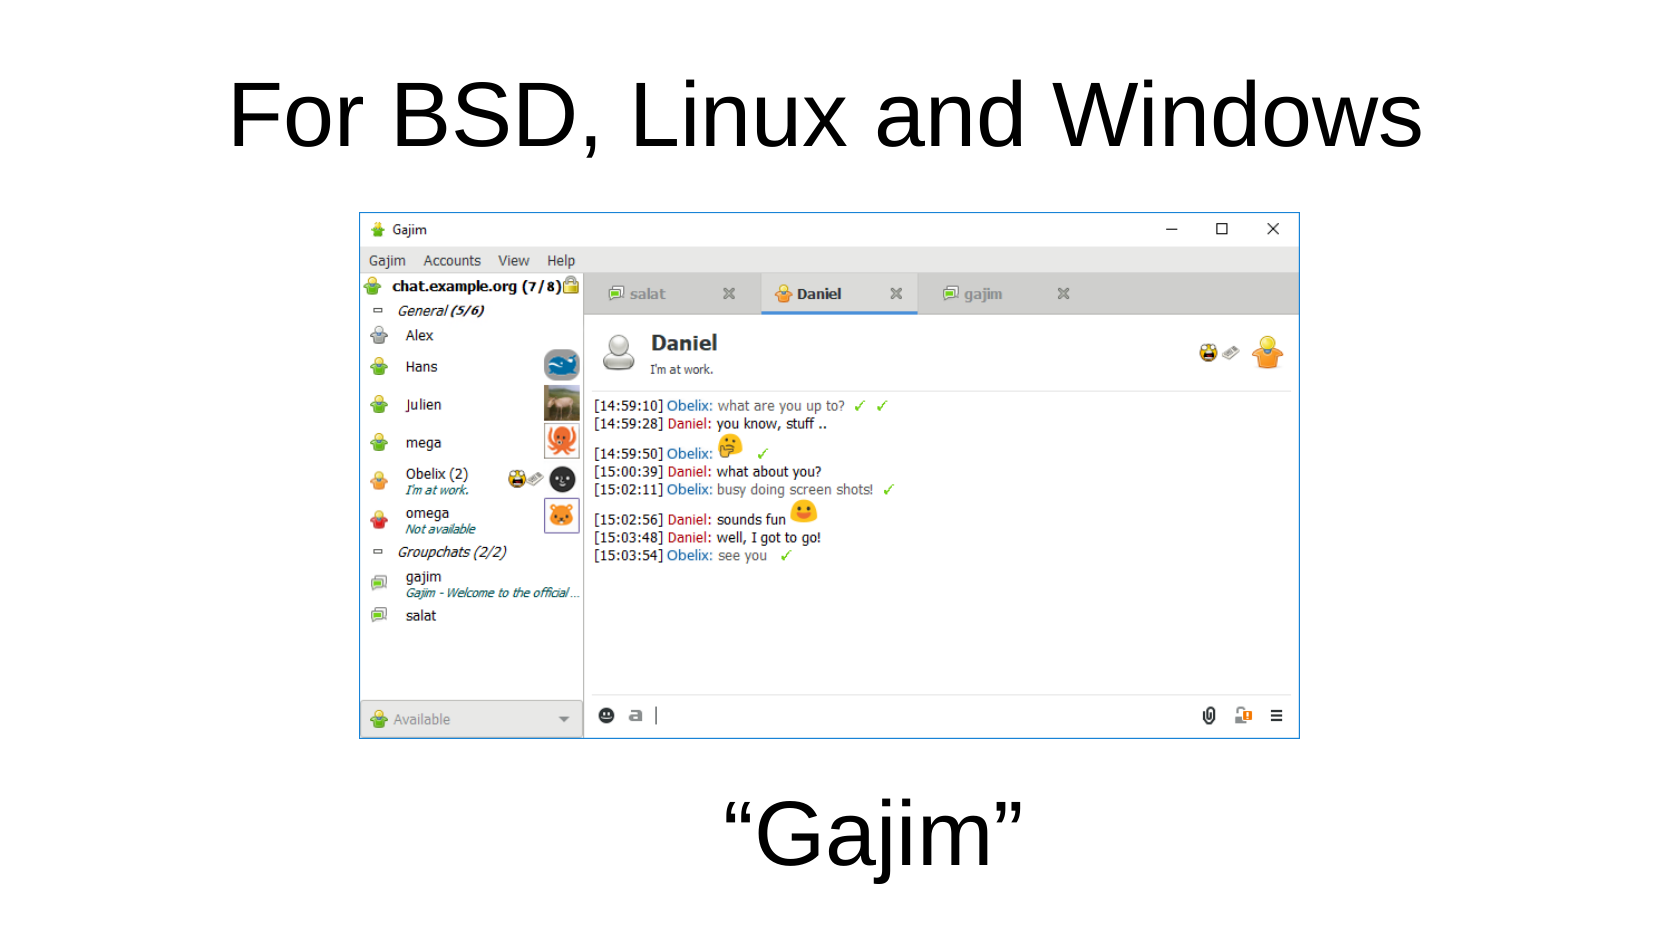

# For BSD, Linux and Windows
“Gajim”